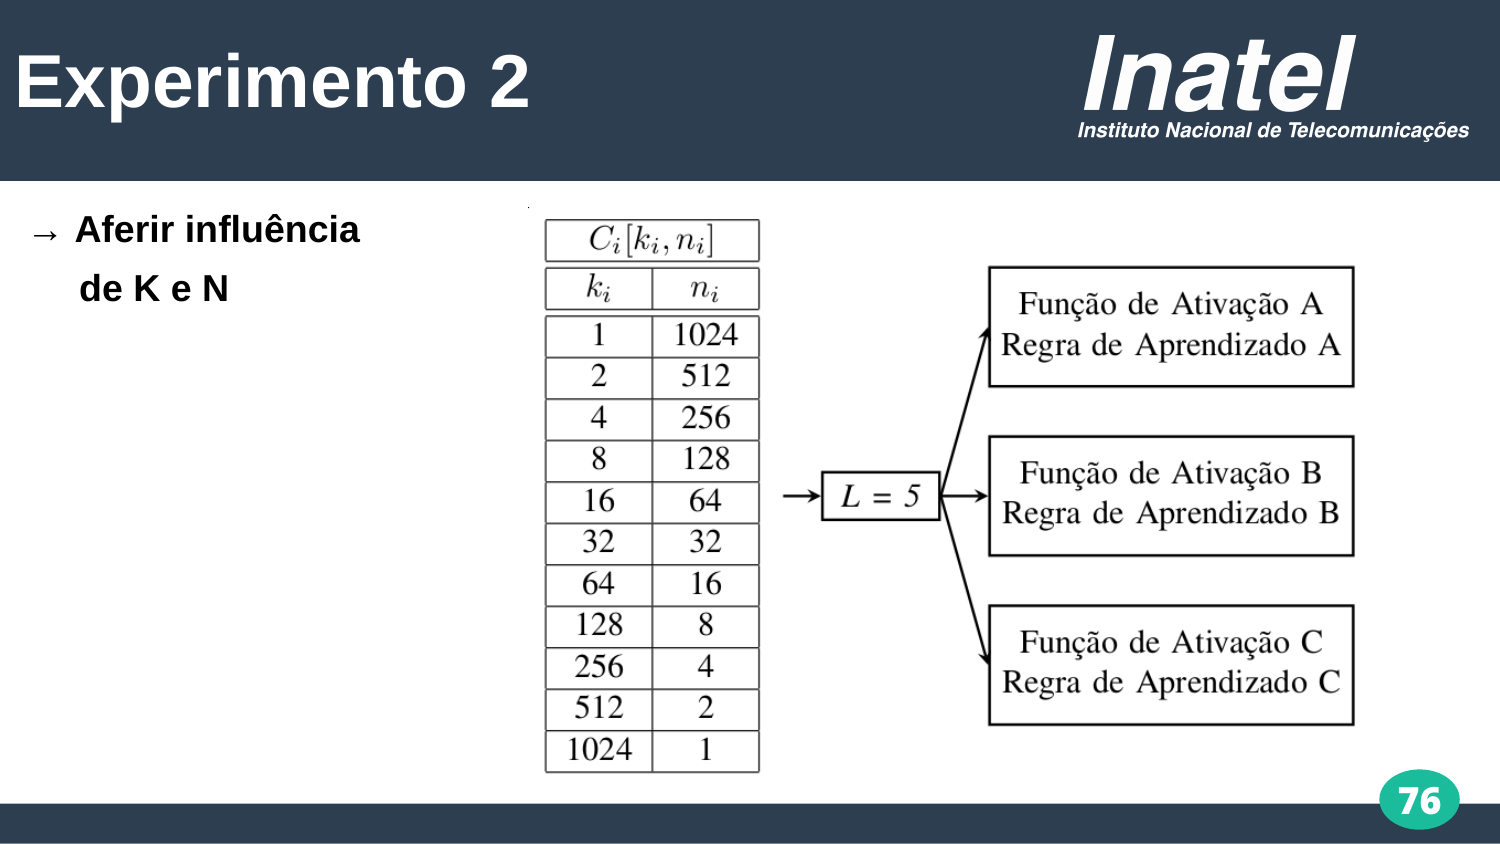

Experimento 2
→ Aferir influência
 de K e N
76